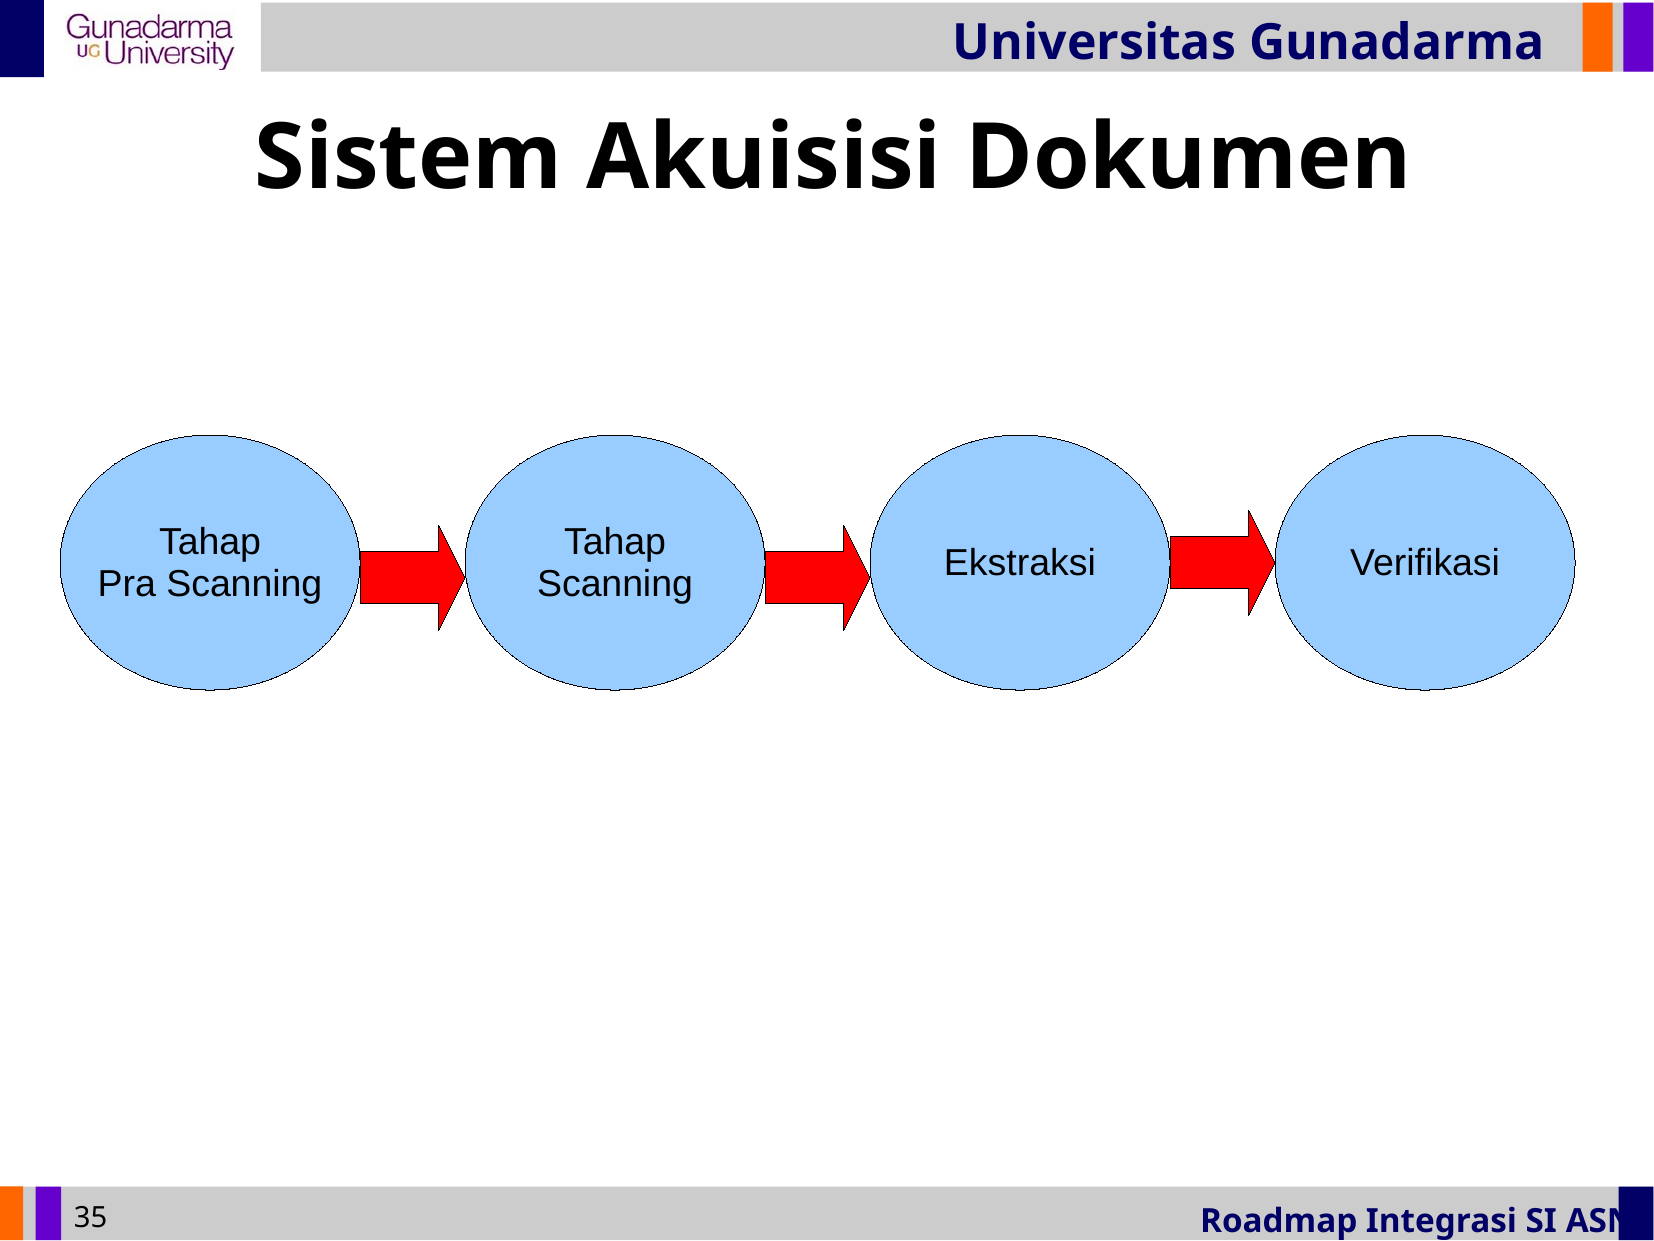

# Sistem Akuisisi Dokumen
Tahap
Pra Scanning
Tahap
Scanning
Ekstraksi
Verifikasi